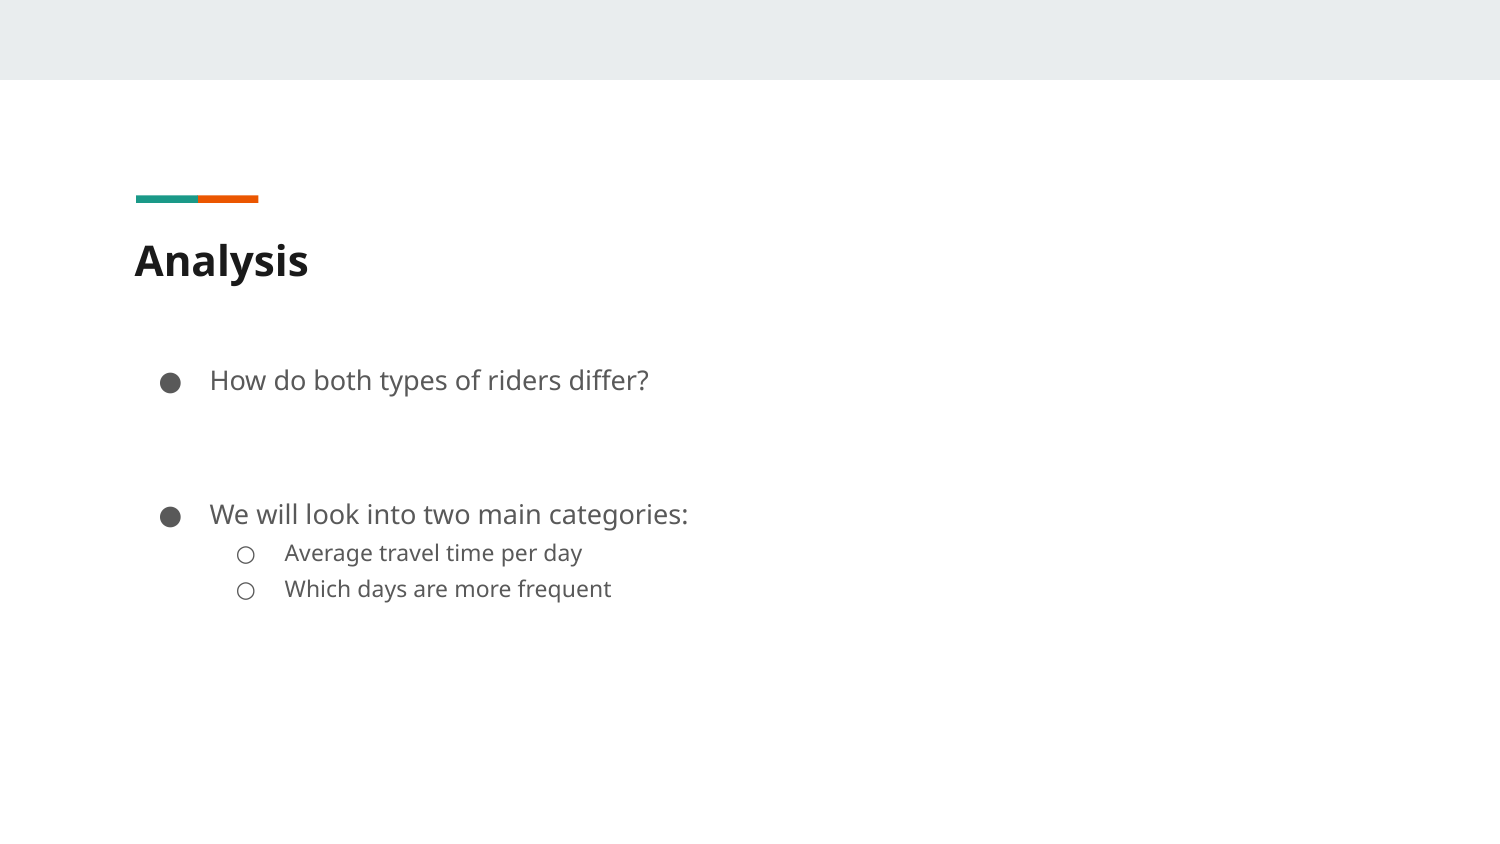

# Analysis
How do both types of riders differ?
We will look into two main categories:
Average travel time per day
Which days are more frequent